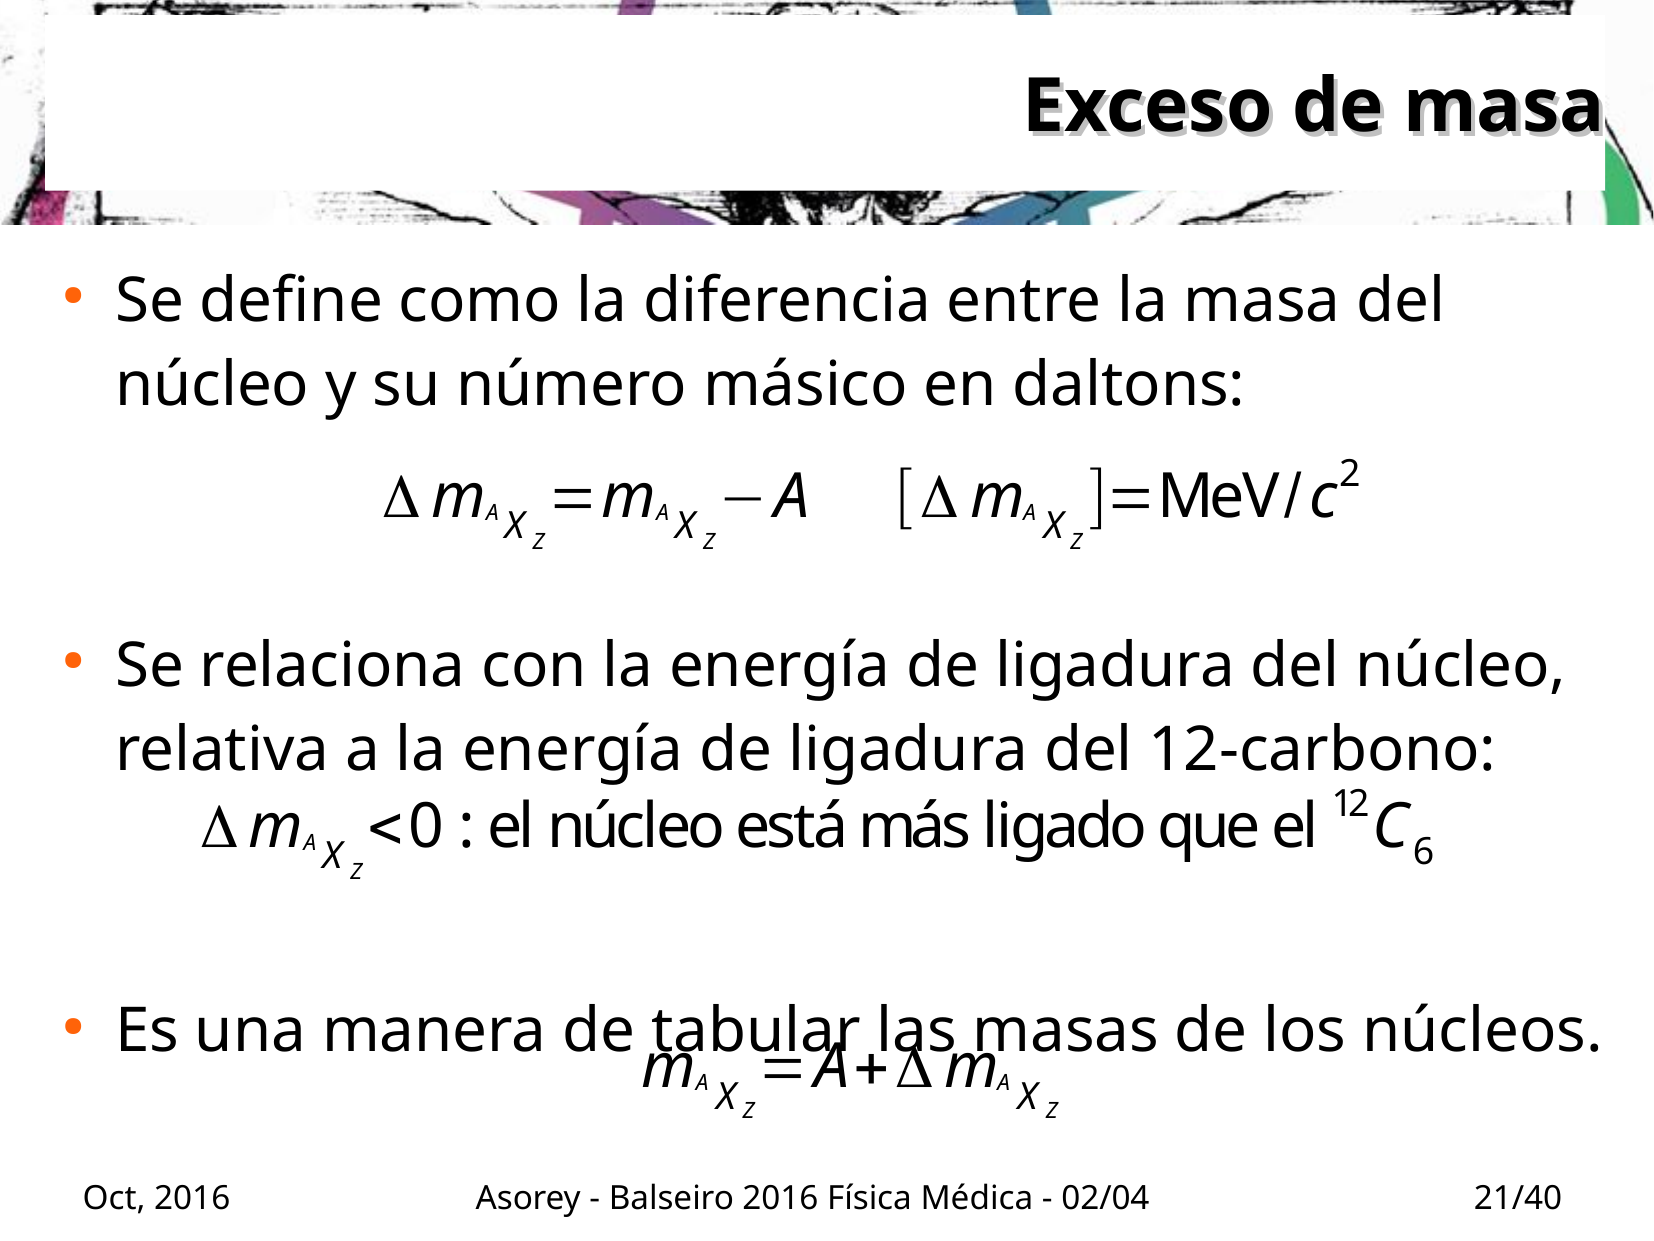

# Exceso de masa
Se define como la diferencia entre la masa del núcleo y su número másico en daltons:
Se relaciona con la energía de ligadura del núcleo, relativa a la energía de ligadura del 12-carbono:
Es una manera de tabular las masas de los núcleos.
Oct, 2016
Asorey - Balseiro 2016 Física Médica - 02/04
21